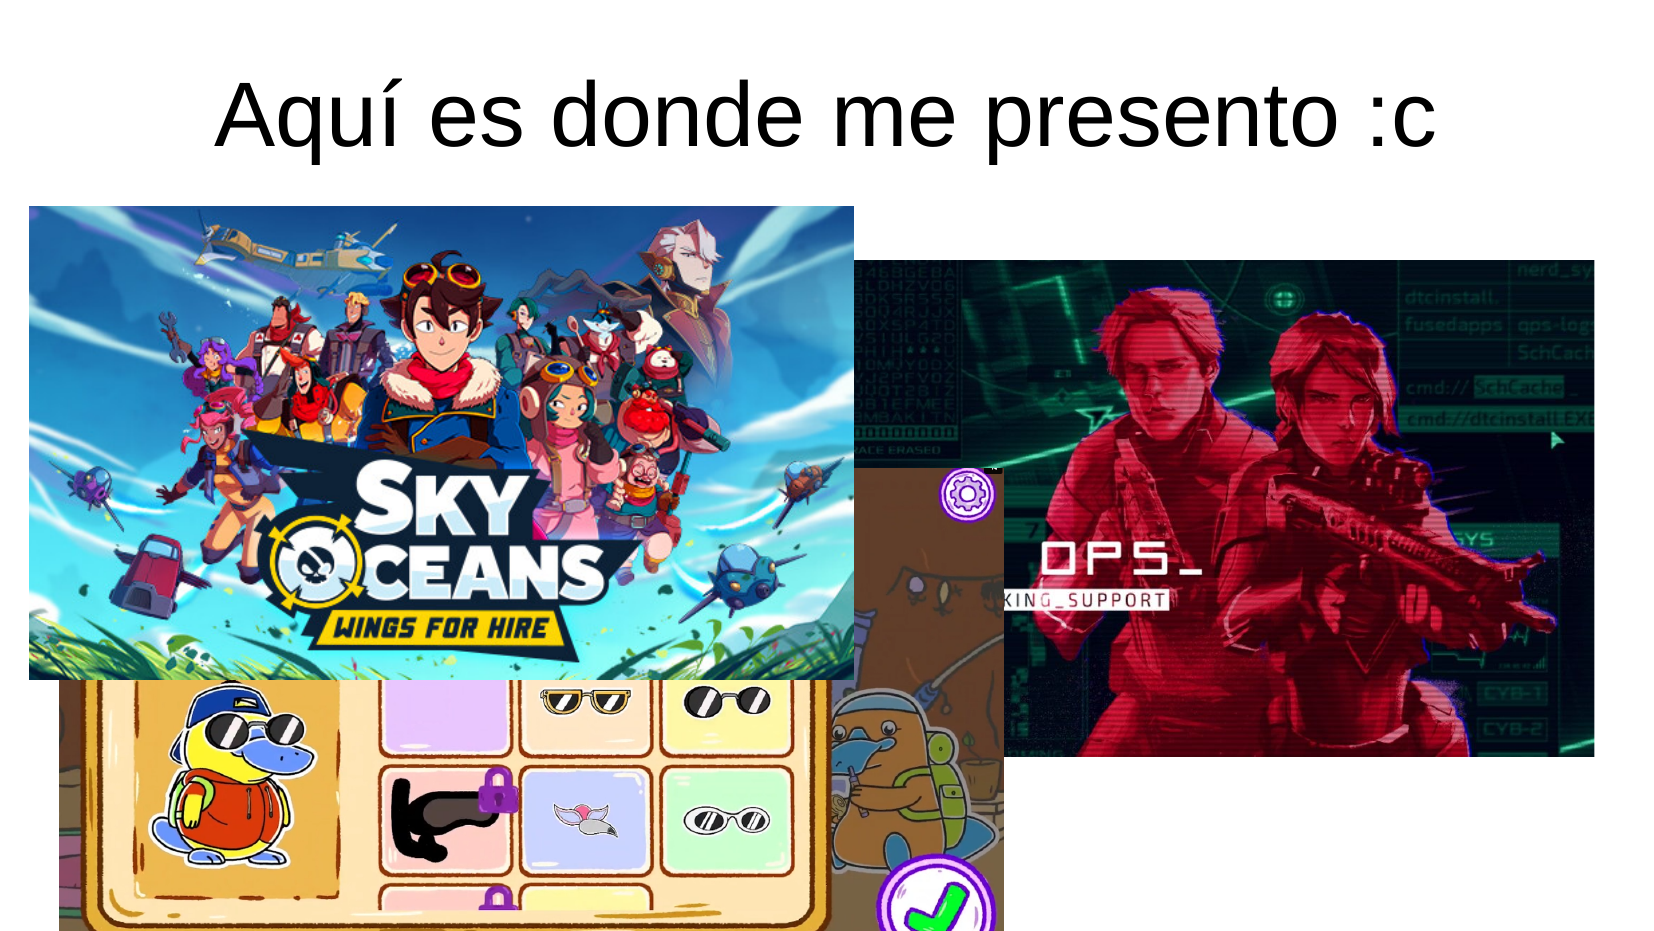

# Aquí es donde me presento :c